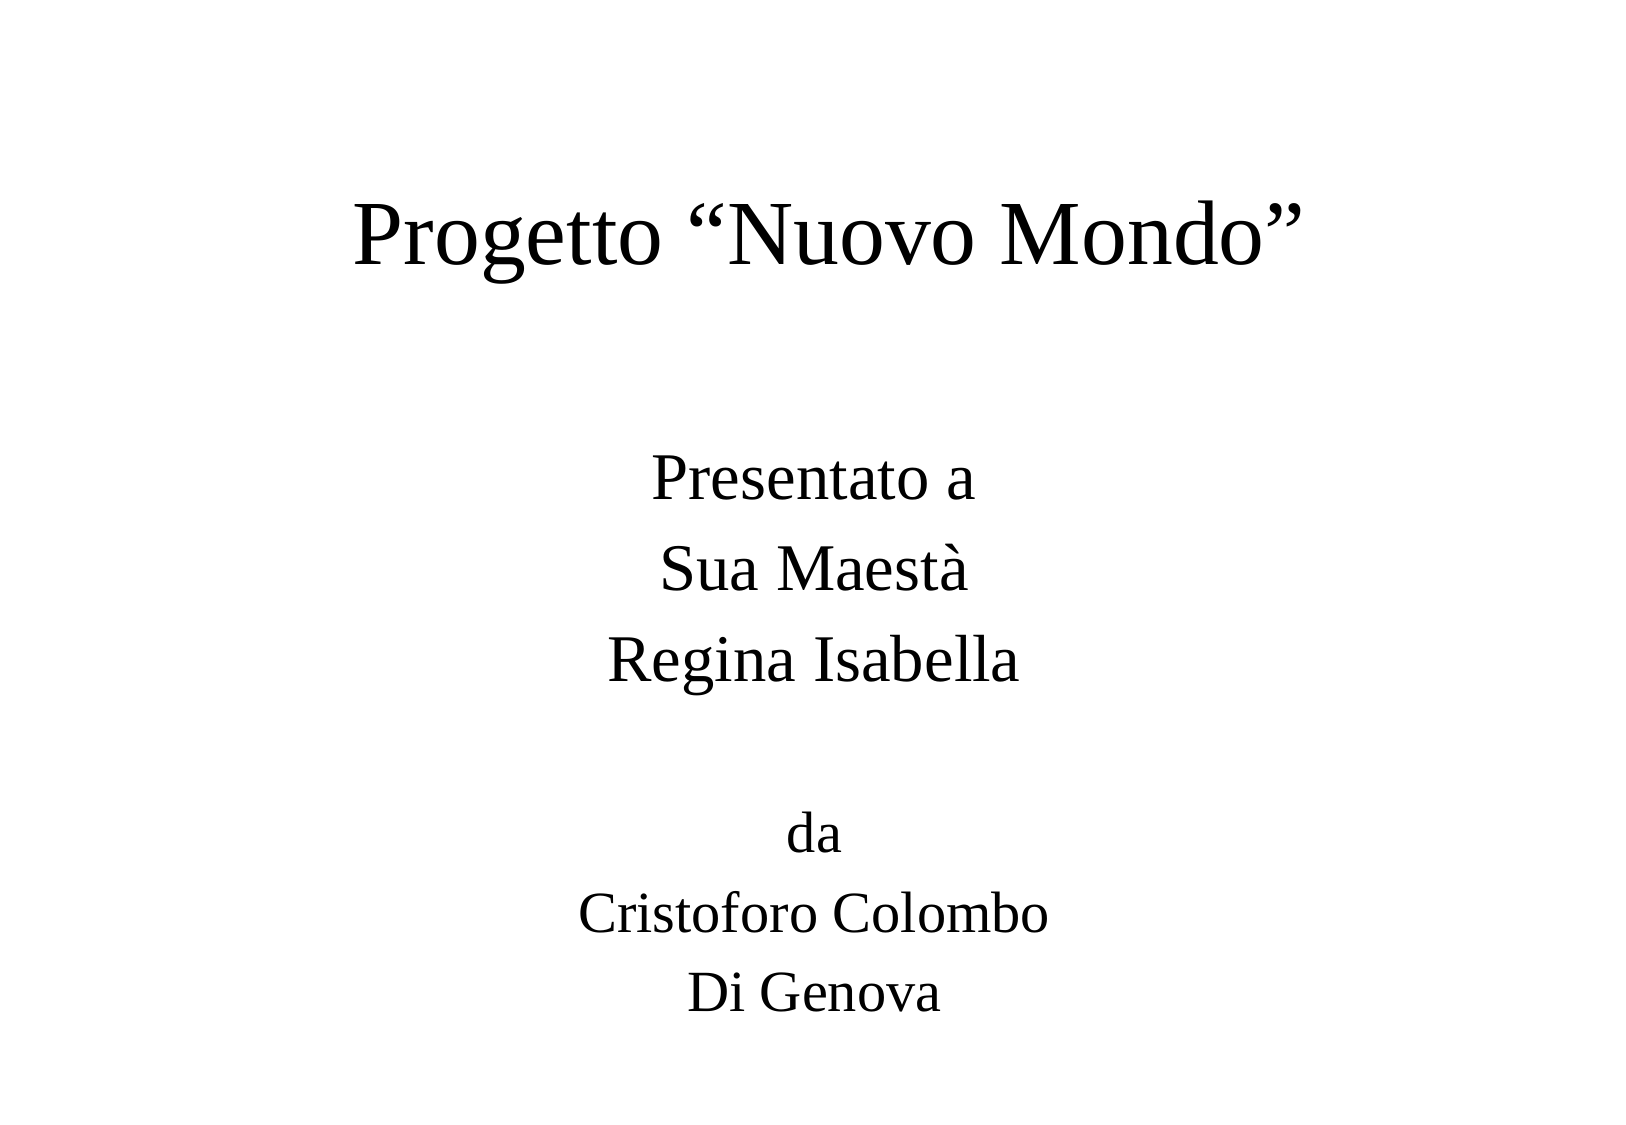

# Progetto “Nuovo Mondo”
Presentato a
Sua Maestà
Regina Isabella
da
Cristoforo Colombo
Di Genova